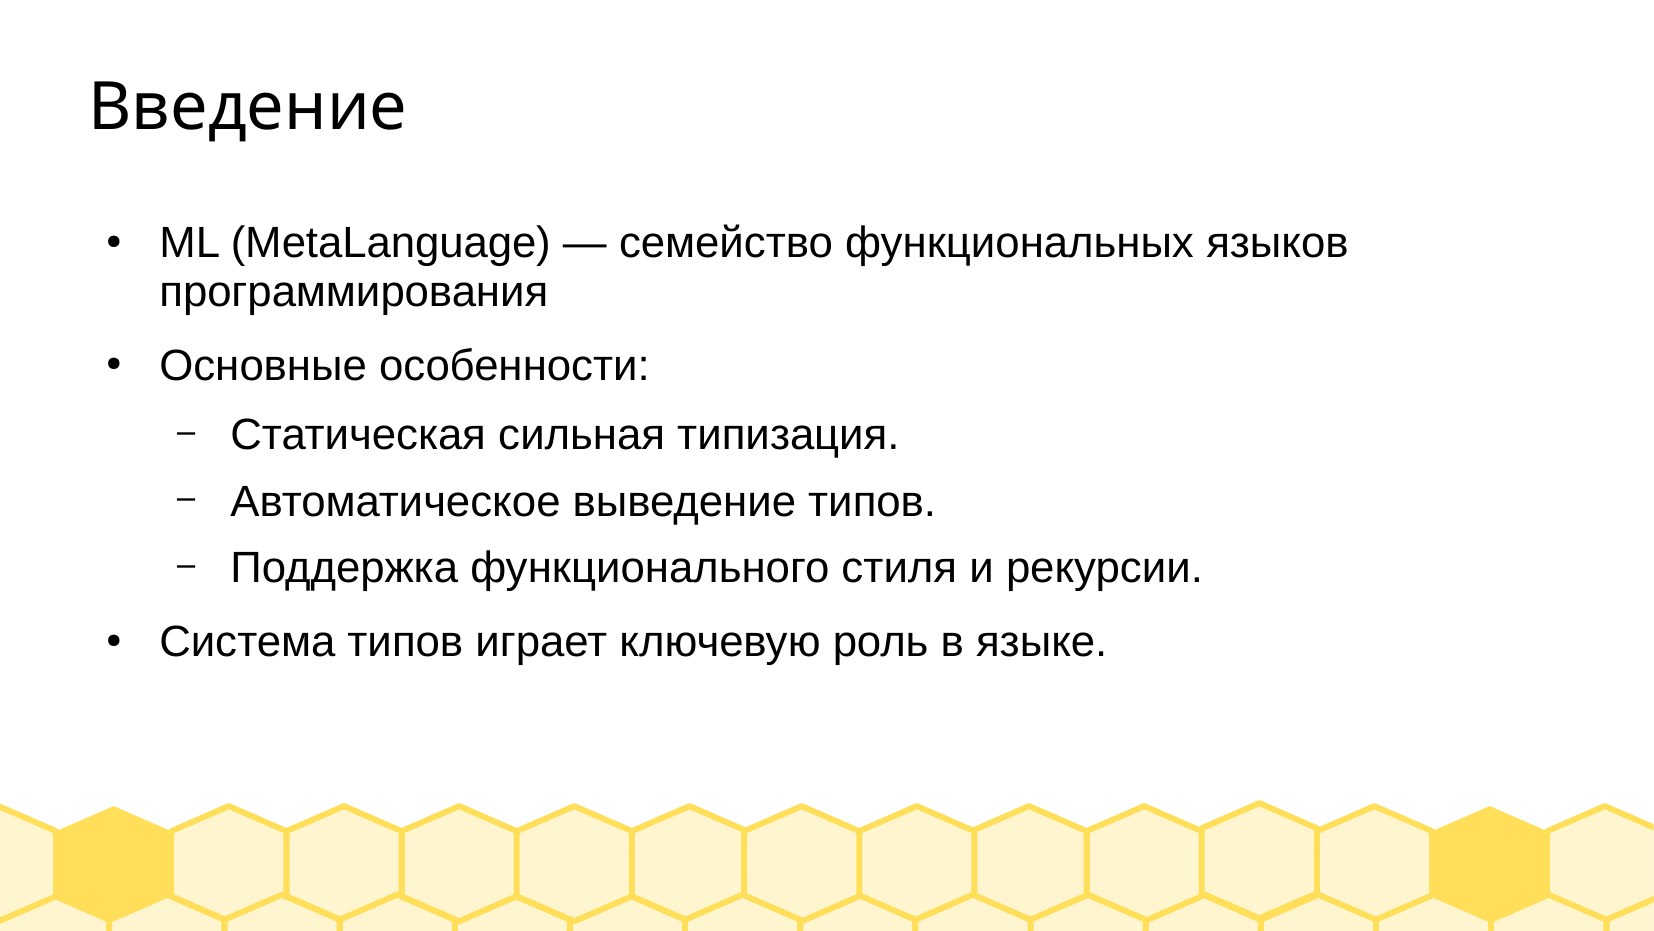

# Введение
ML (MetaLanguage) — семейство функциональных языков программирования
Основные особенности:
Статическая сильная типизация.
Автоматическое выведение типов.
Поддержка функционального стиля и рекурсии.
Система типов играет ключевую роль в языке.